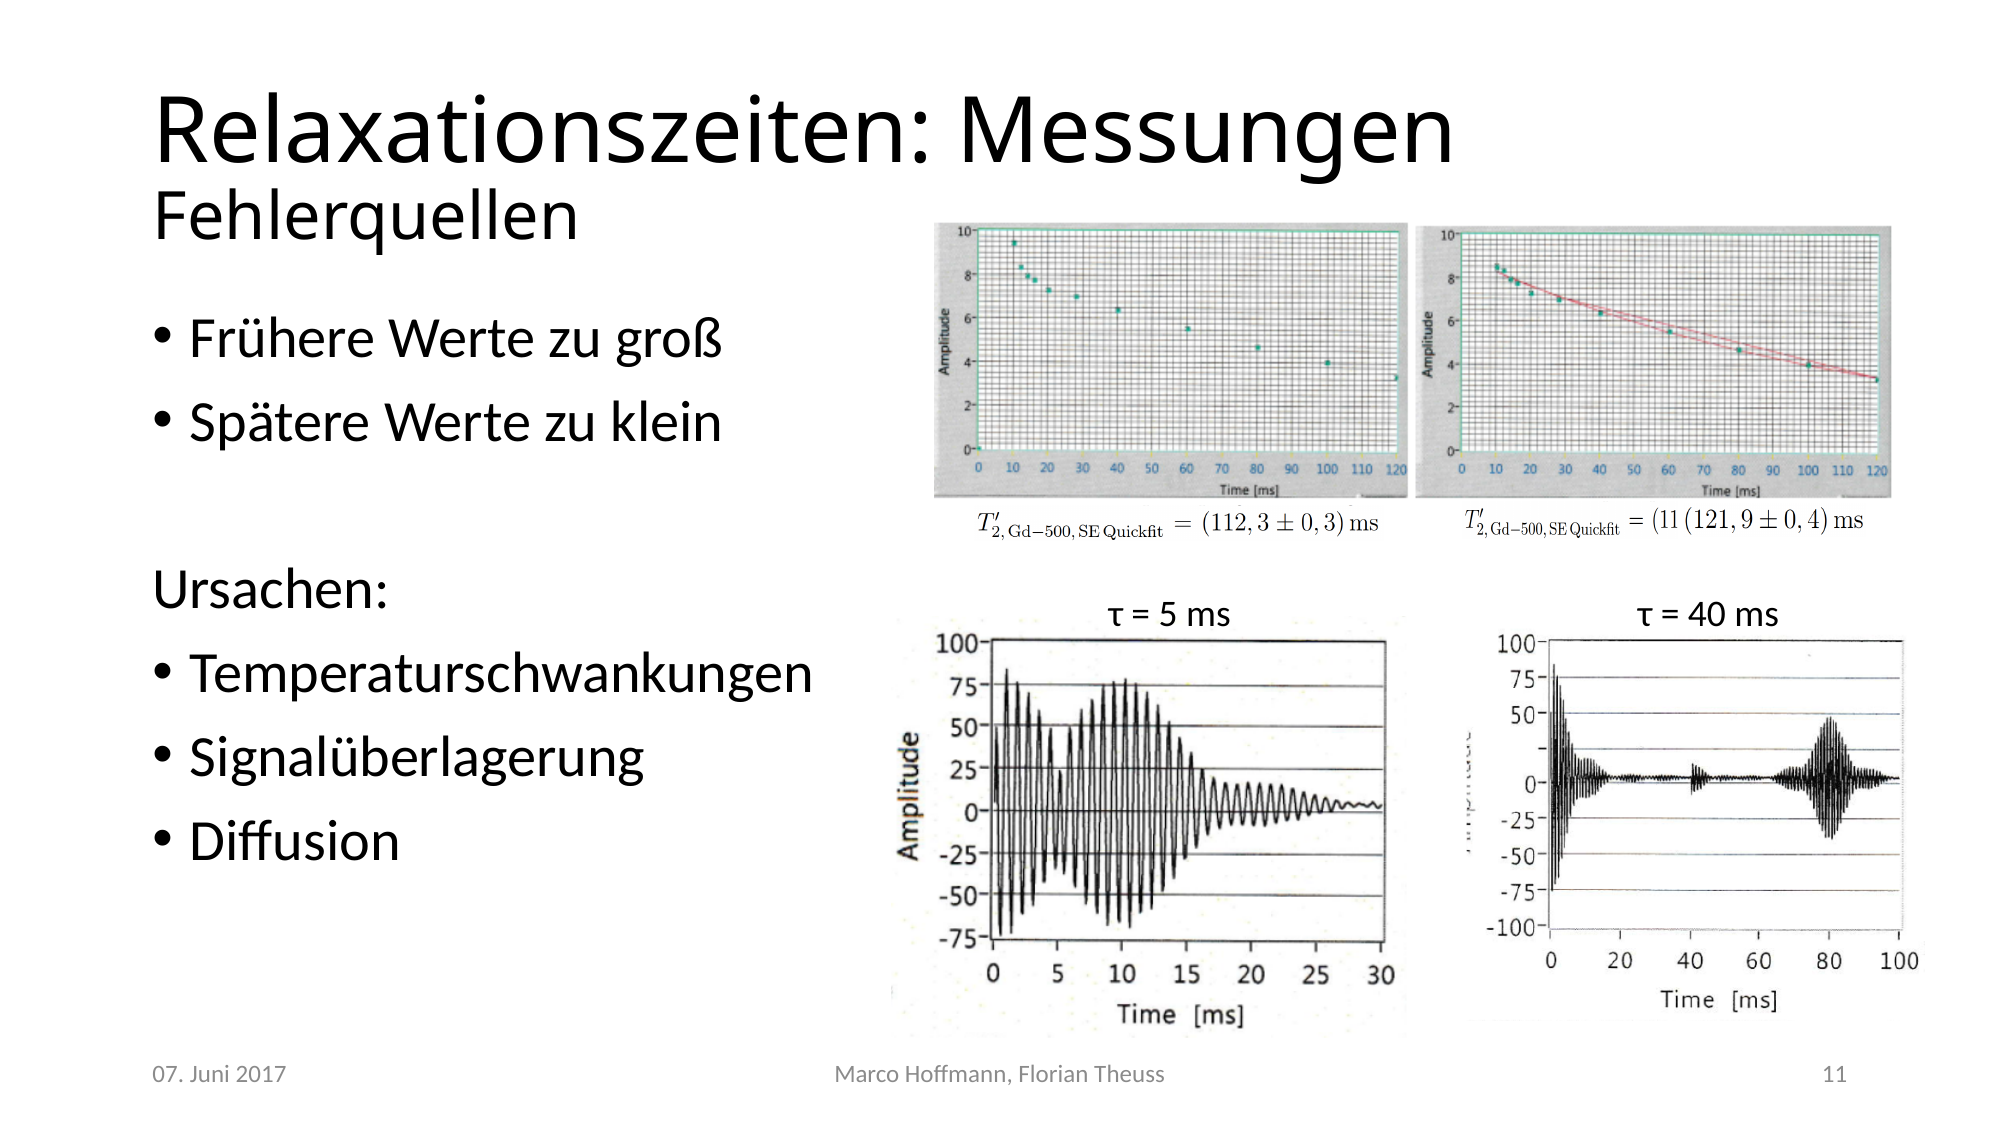

Relaxationszeiten: Messungen
Fehlerquellen
# Frühere Werte zu groß
Spätere Werte zu klein
Ursachen:
Temperaturschwankungen
Signalüberlagerung
Diffusion
τ = 5 ms
τ = 40 ms
07. Juni 2017
Marco Hoffmann, Florian Theuss